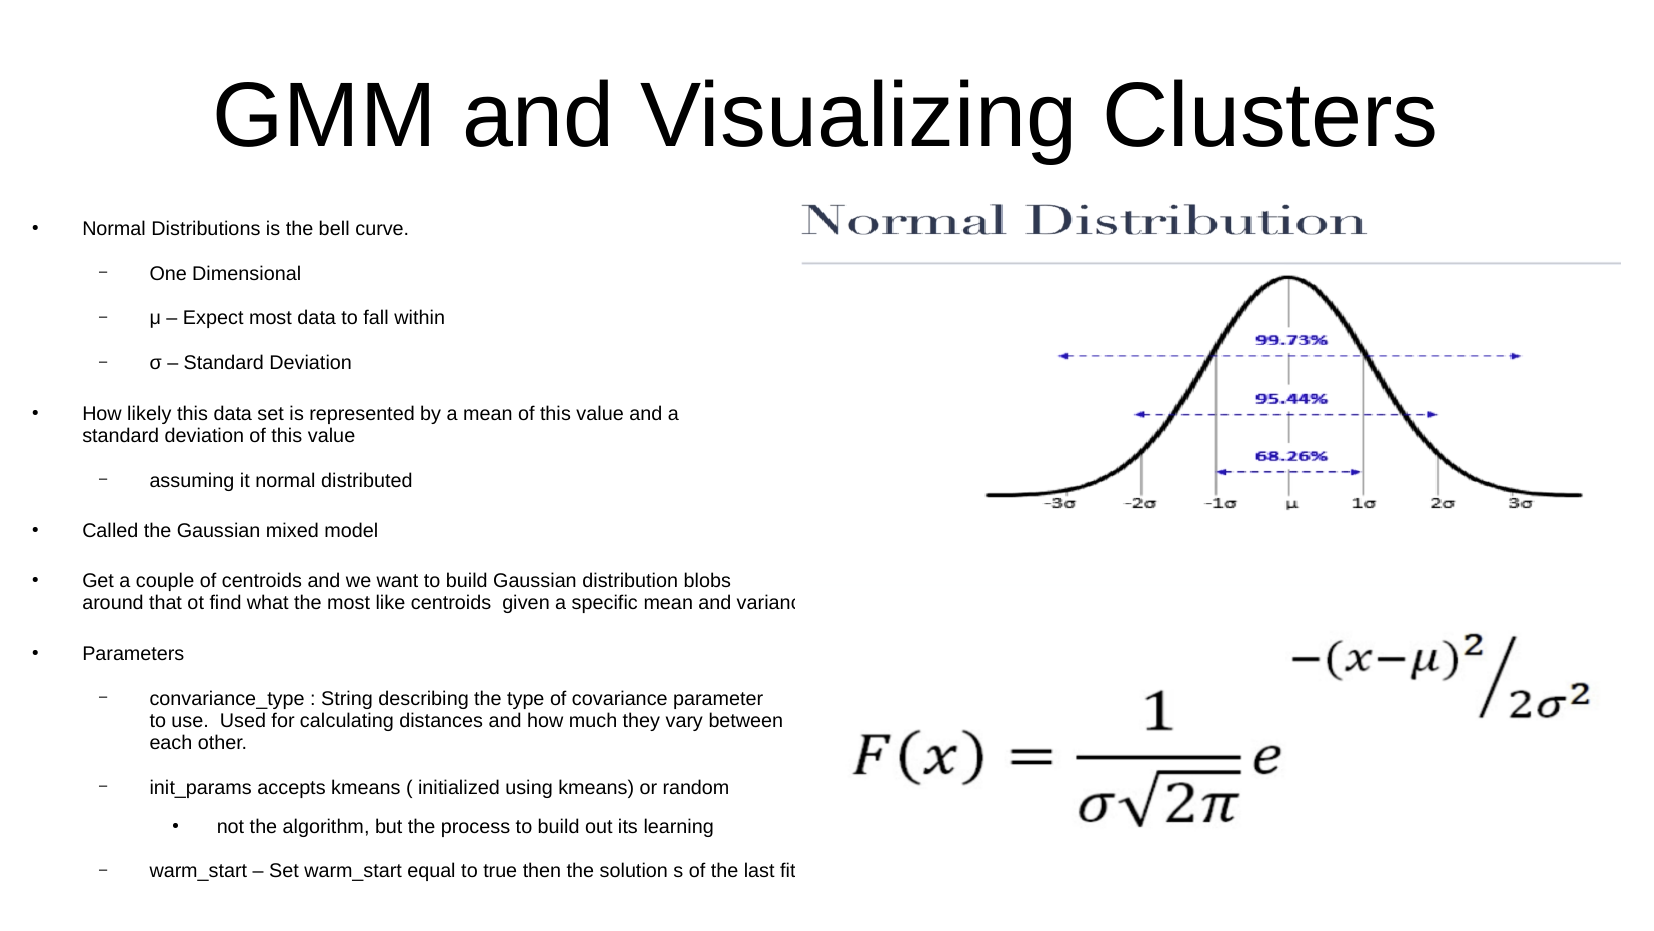

# GMM and Visualizing Clusters
Normal Distributions is the bell curve.
One Dimensional
μ – Expect most data to fall within
σ – Standard Deviation
How likely this data set is represented by a mean of this value and a
standard deviation of this value
assuming it normal distributed
Called the Gaussian mixed model
Get a couple of centroids and we want to build Gaussian distribution blobs
around that ot find what the most like centroids given a specific mean and variance
Parameters
convariance_type : String describing the type of covariance parameter
to use. Used for calculating distances and how much they vary between
each other.
init_params accepts kmeans ( initialized using kmeans) or random
not the algorithm, but the process to build out its learning
warm_start – Set warm_start equal to true then the solution s of the last fitting is used as the initialization for the fit .